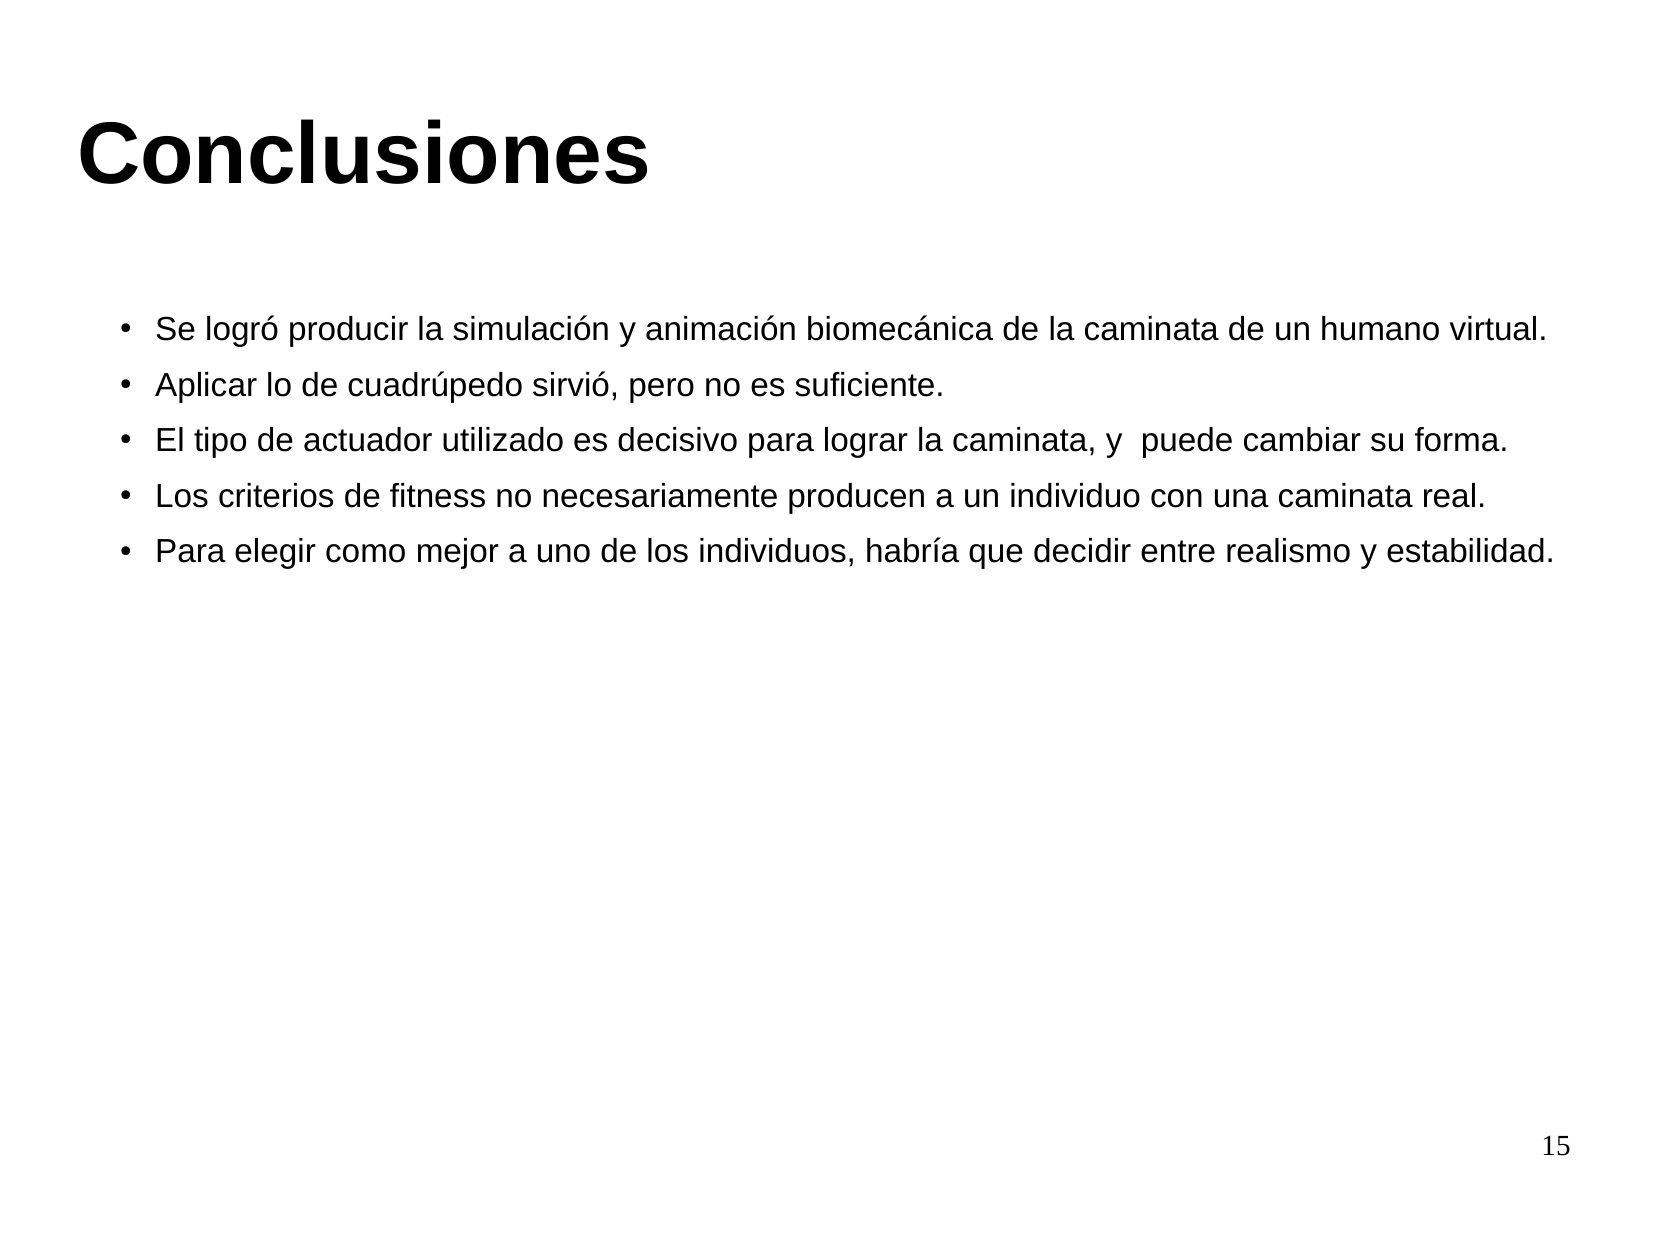

# Conclusiones
Se logró producir la simulación y animación biomecánica de la caminata de un humano virtual.
Aplicar lo de cuadrúpedo sirvió, pero no es suficiente.
El tipo de actuador utilizado es decisivo para lograr la caminata, y puede cambiar su forma.
Los criterios de fitness no necesariamente producen a un individuo con una caminata real.
Para elegir como mejor a uno de los individuos, habría que decidir entre realismo y estabilidad.
15